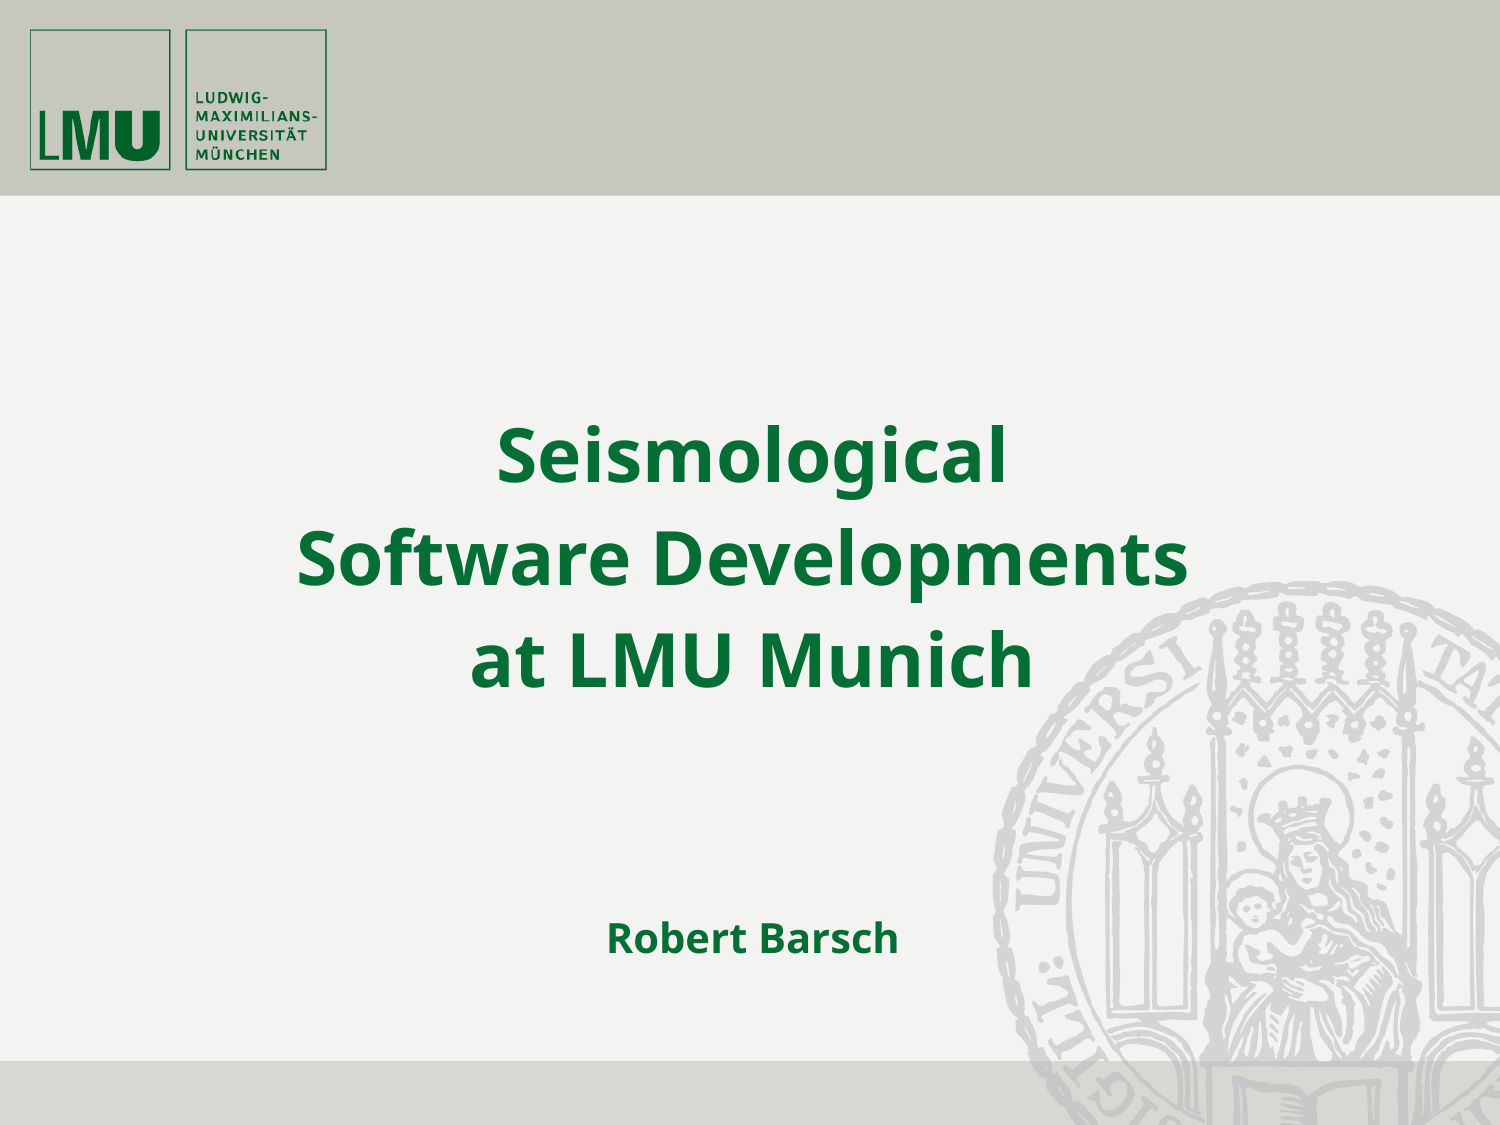

# Seismological Software Developments at LMU Munich
Robert Barsch